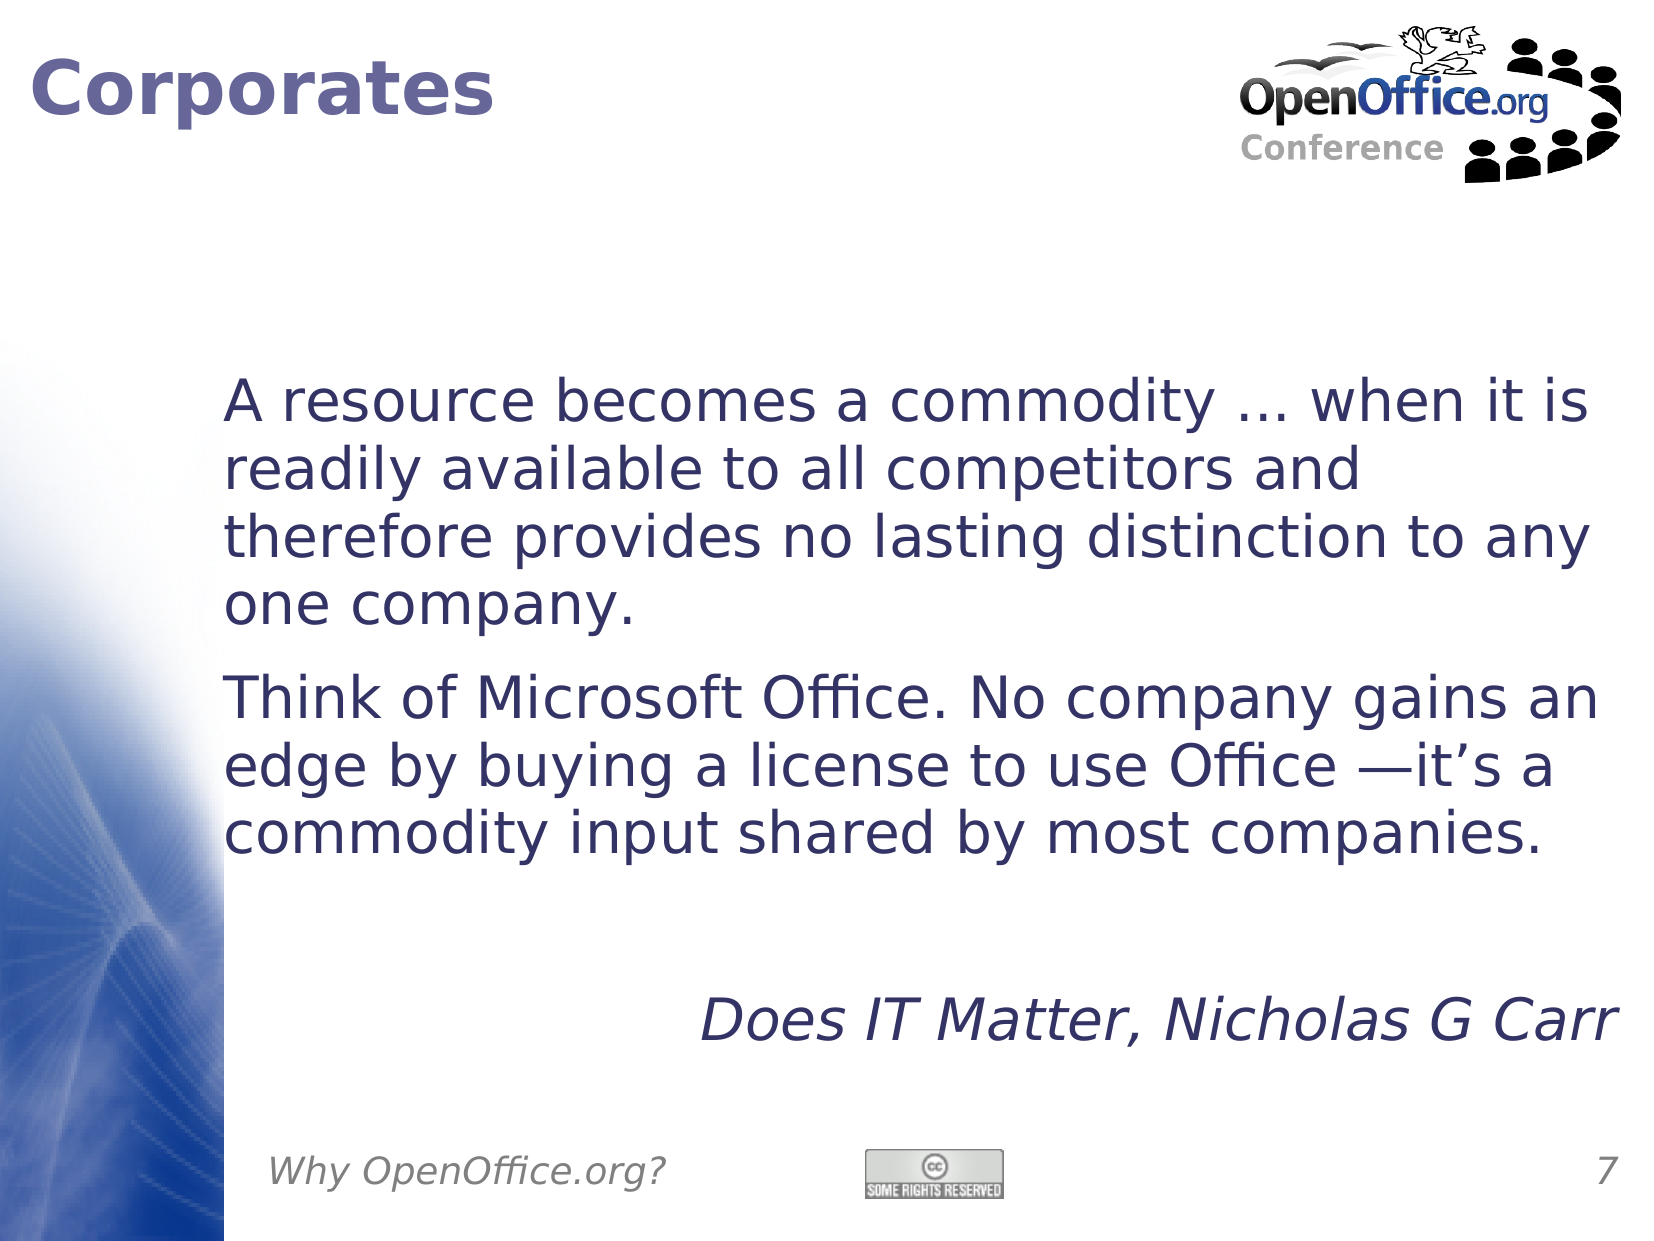

# Corporates
A resource becomes a commodity ... when it is readily available to all competitors and therefore provides no lasting distinction to any one company.
Think of Microsoft Office. No company gains an edge by buying a license to use Office —it’s a commodity input shared by most companies.
Does IT Matter, Nicholas G Carr